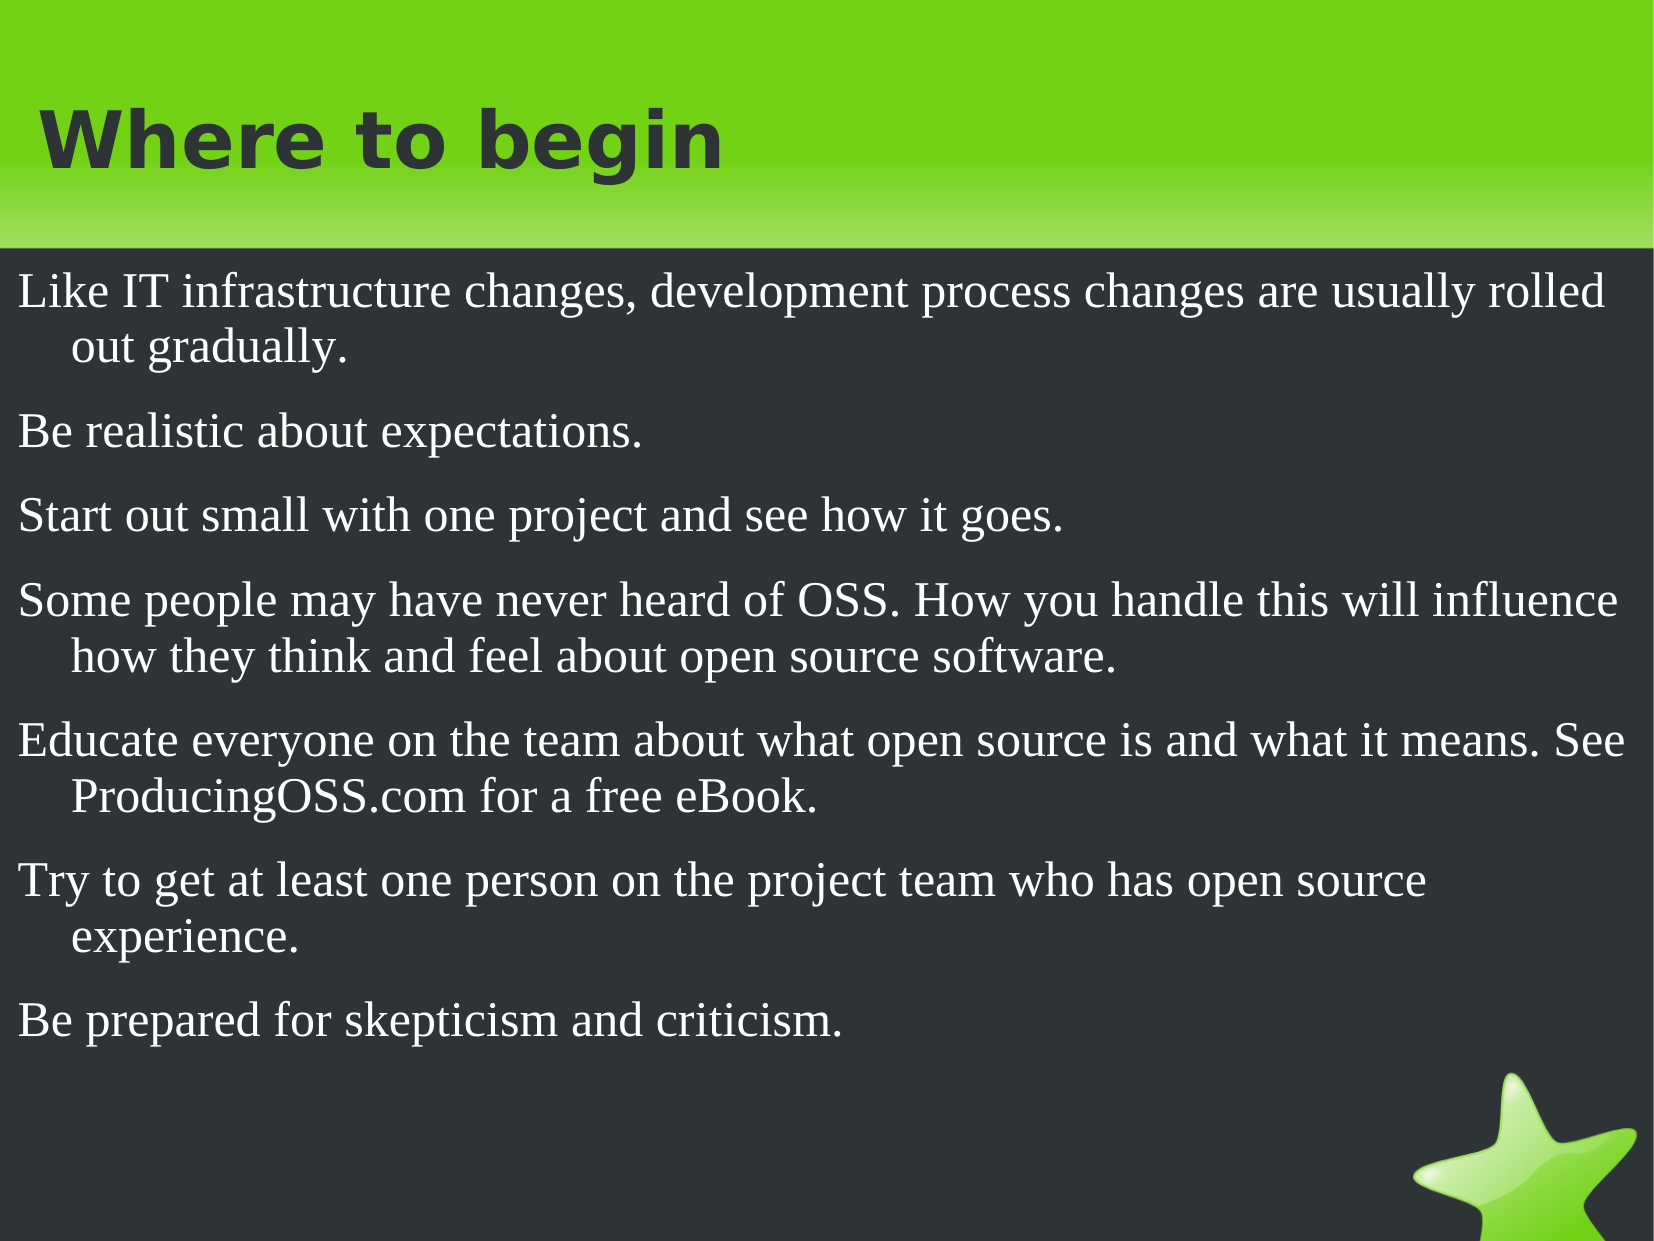

# Where to begin
Like IT infrastructure changes, development process changes are usually rolled out gradually.
Be realistic about expectations.
Start out small with one project and see how it goes.
Some people may have never heard of OSS. How you handle this will influence how they think and feel about open source software.
Educate everyone on the team about what open source is and what it means. See ProducingOSS.com for a free eBook.
Try to get at least one person on the project team who has open source experience.
Be prepared for skepticism and criticism.